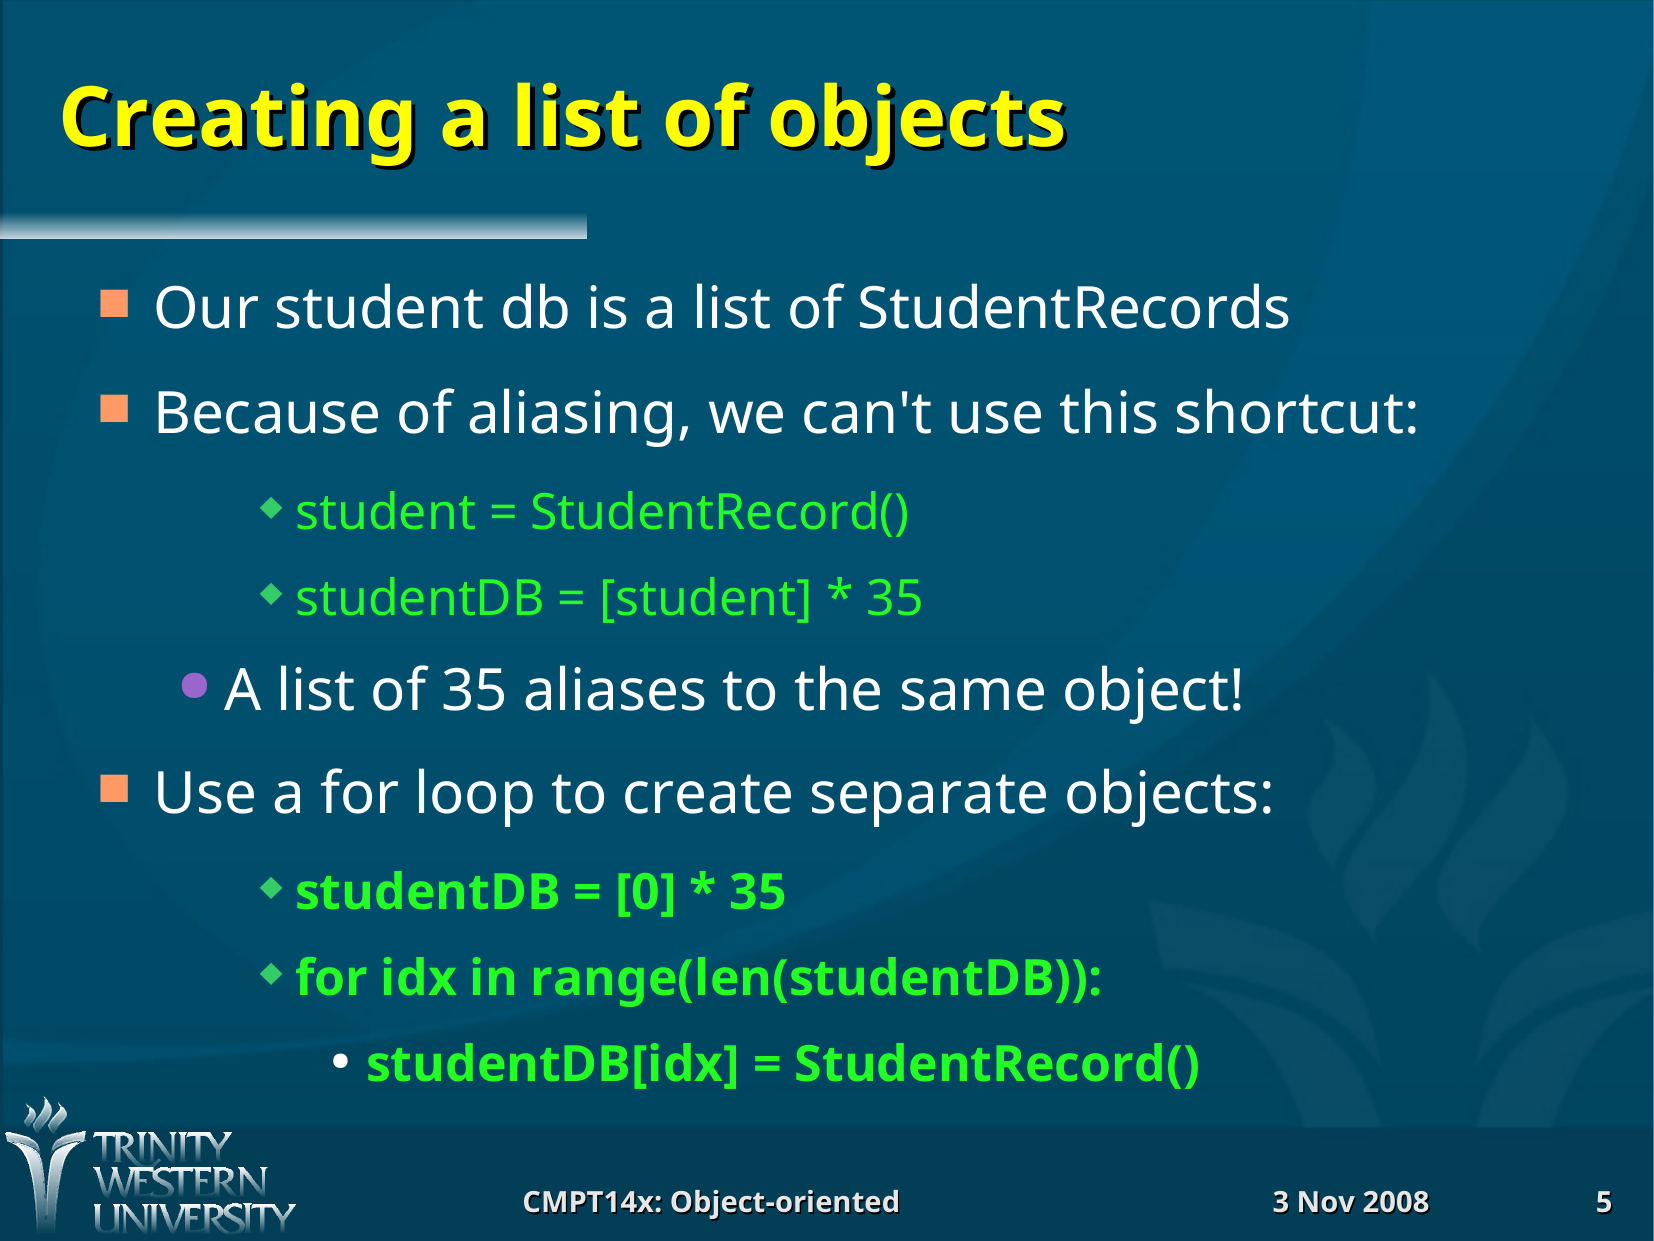

# Creating a list of objects
Our student db is a list of StudentRecords
Because of aliasing, we can't use this shortcut:
student = StudentRecord()
studentDB = [student] * 35
A list of 35 aliases to the same object!
Use a for loop to create separate objects:
studentDB = [0] * 35
for idx in range(len(studentDB)):
studentDB[idx] = StudentRecord()
CMPT14x: Object-oriented
3 Nov 2008
5